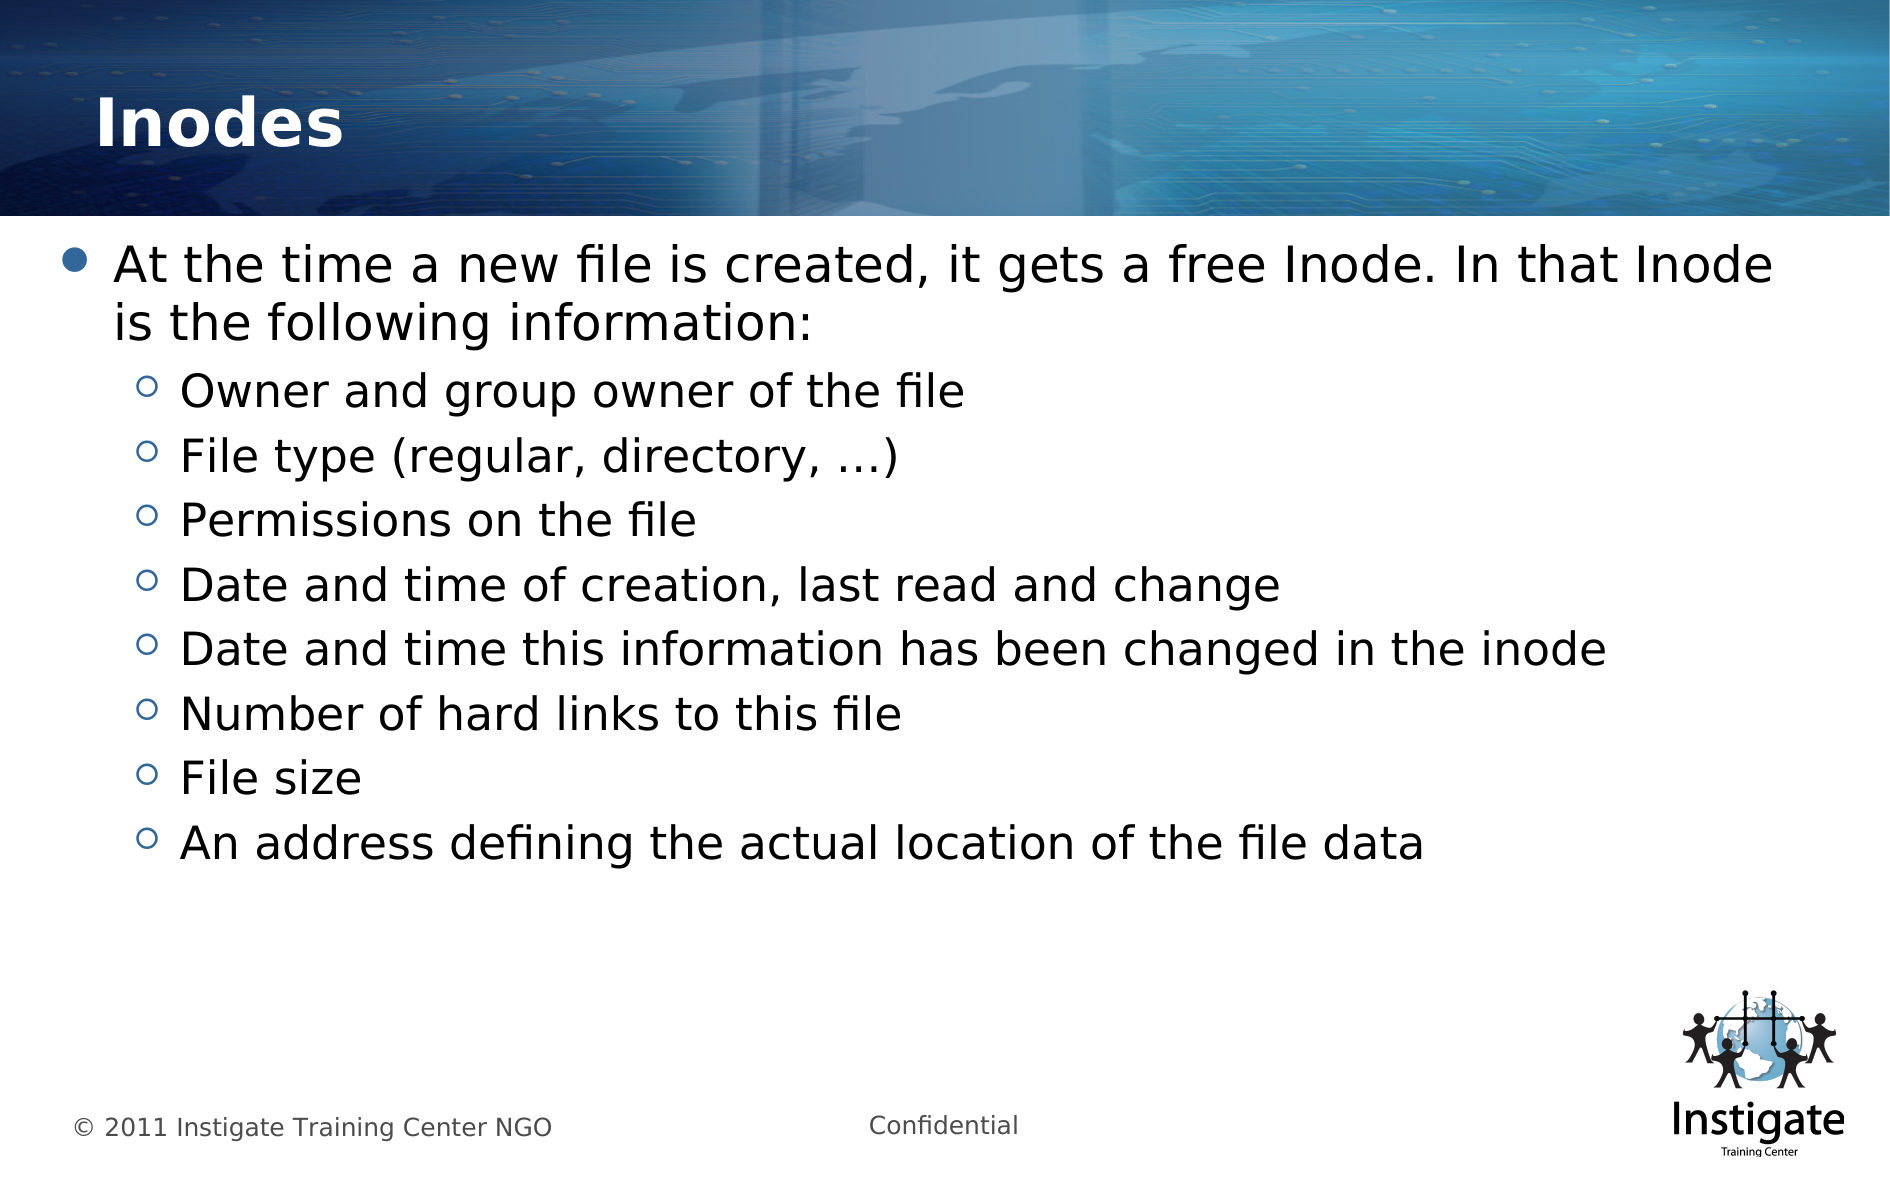

# Inodes
At the time a new file is created, it gets a free Inode. In that Inode is the following information:
Owner and group owner of the file
File type (regular, directory, …)
Permissions on the file
Date and time of creation, last read and change
Date and time this information has been changed in the inode
Number of hard links to this file
File size
An address defining the actual location of the file data